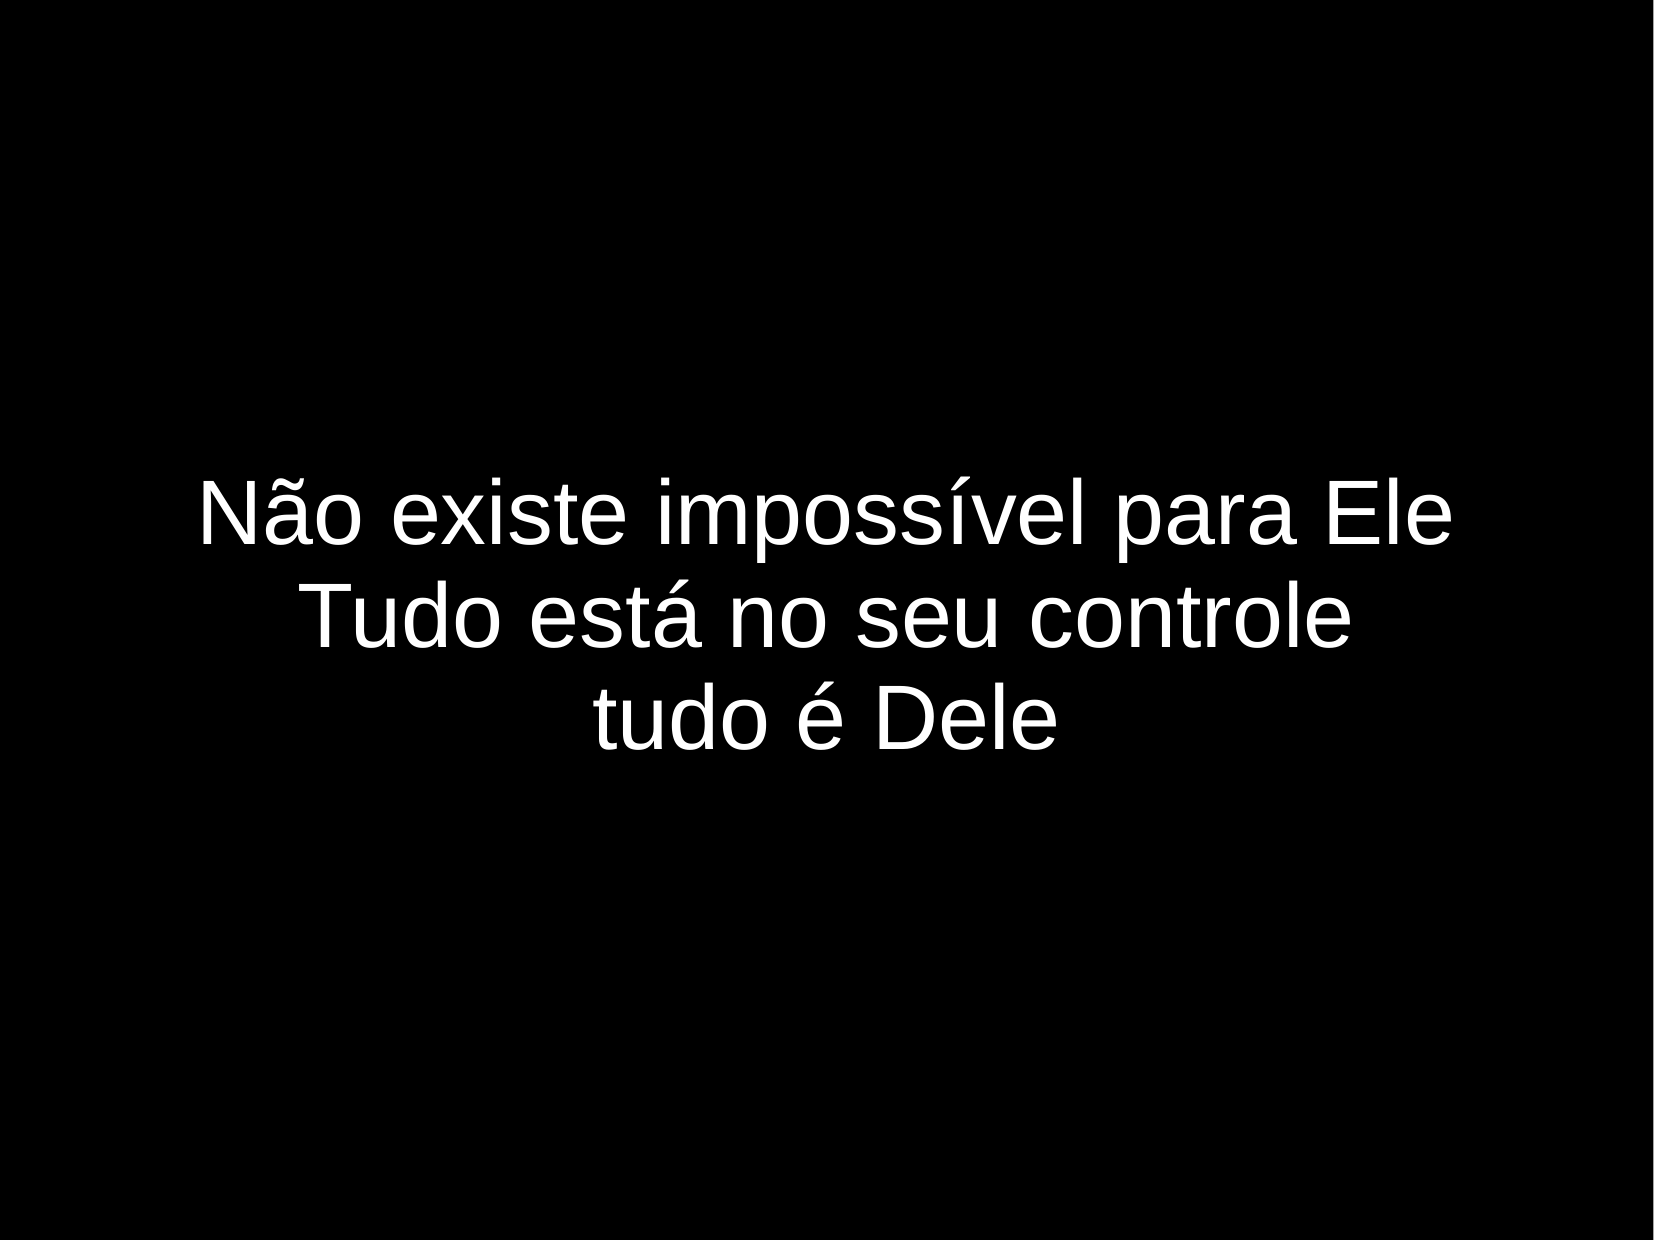

# Não existe impossível para Ele
Tudo está no seu controle
tudo é Dele